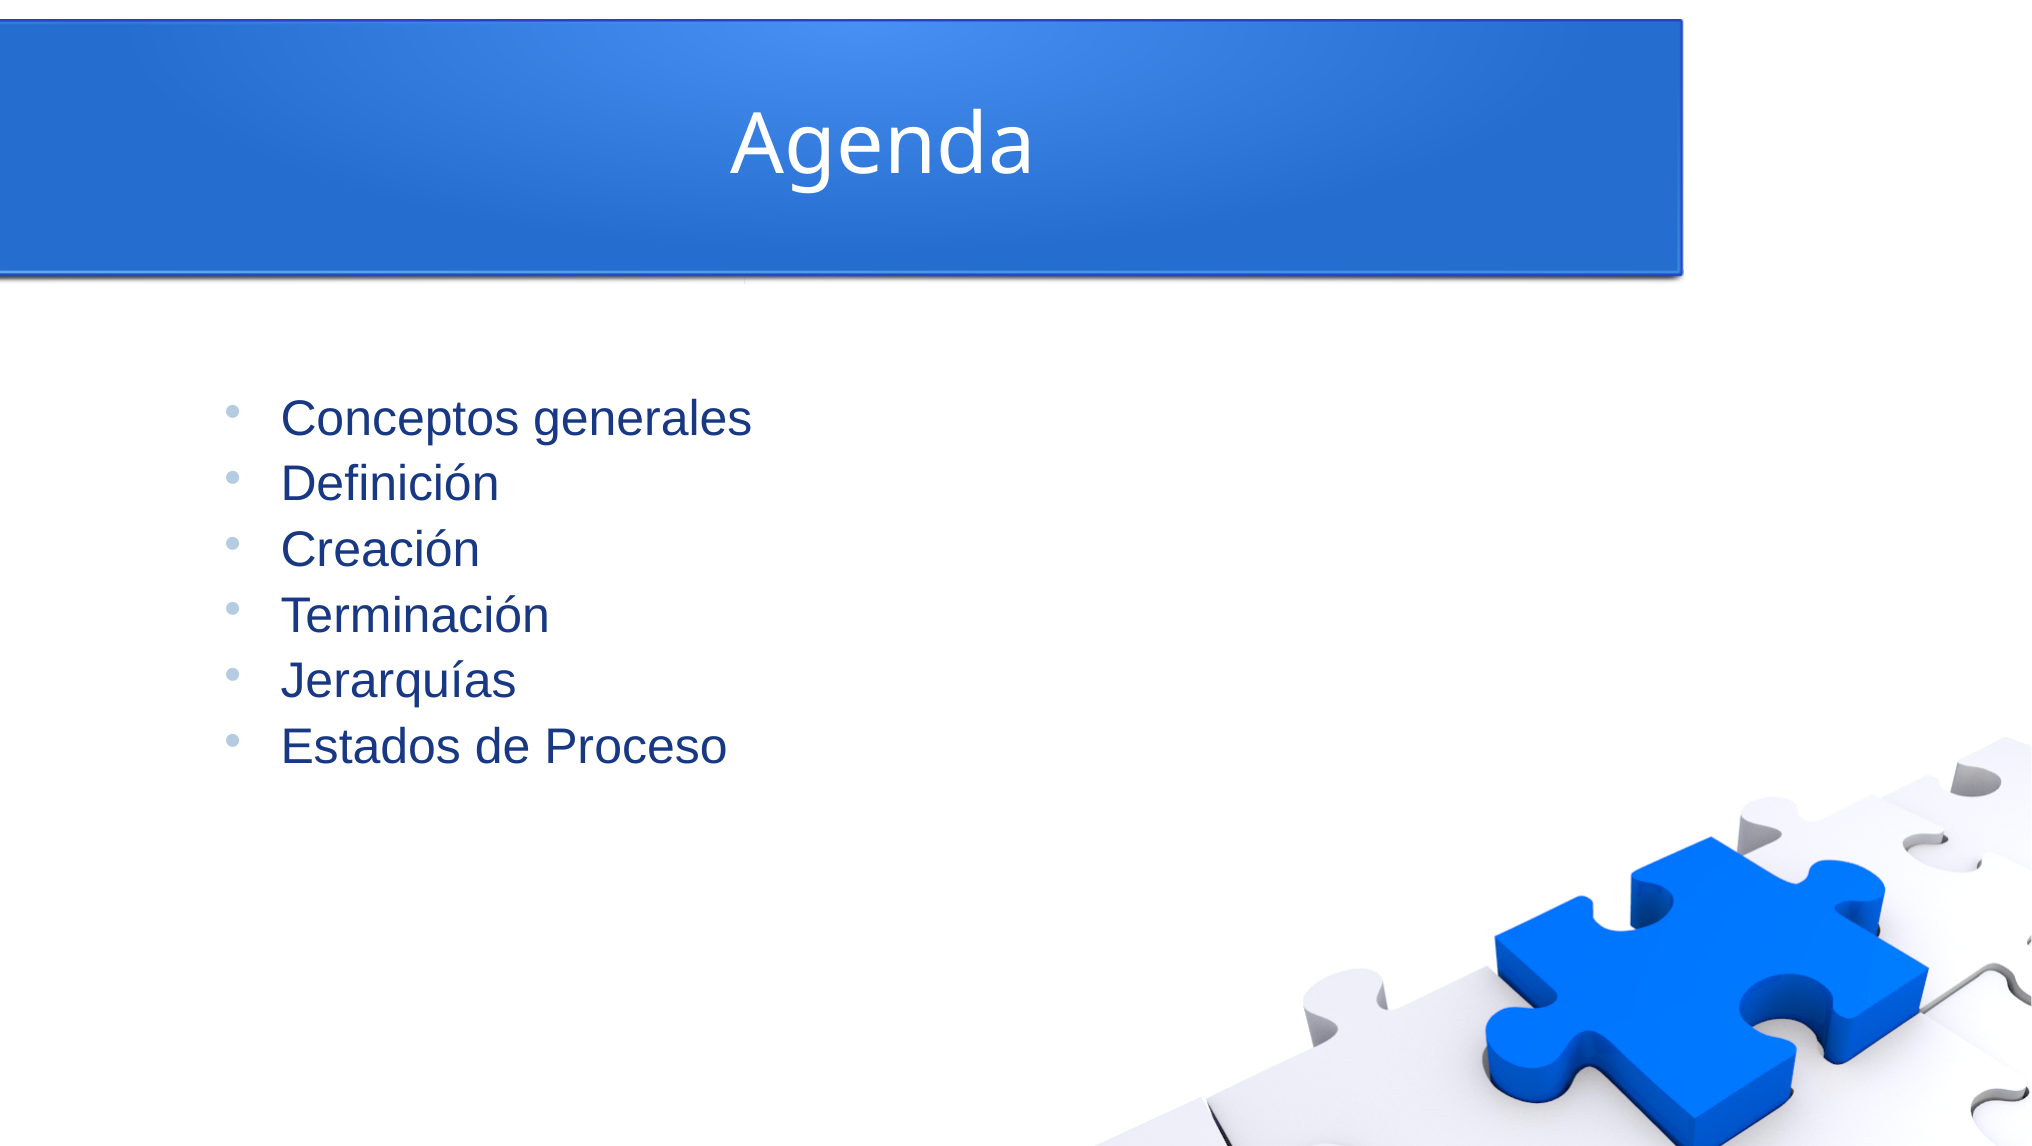

# Agenda
Conceptos generales
Definición
Creación
Terminación
Jerarquías
Estados de Proceso